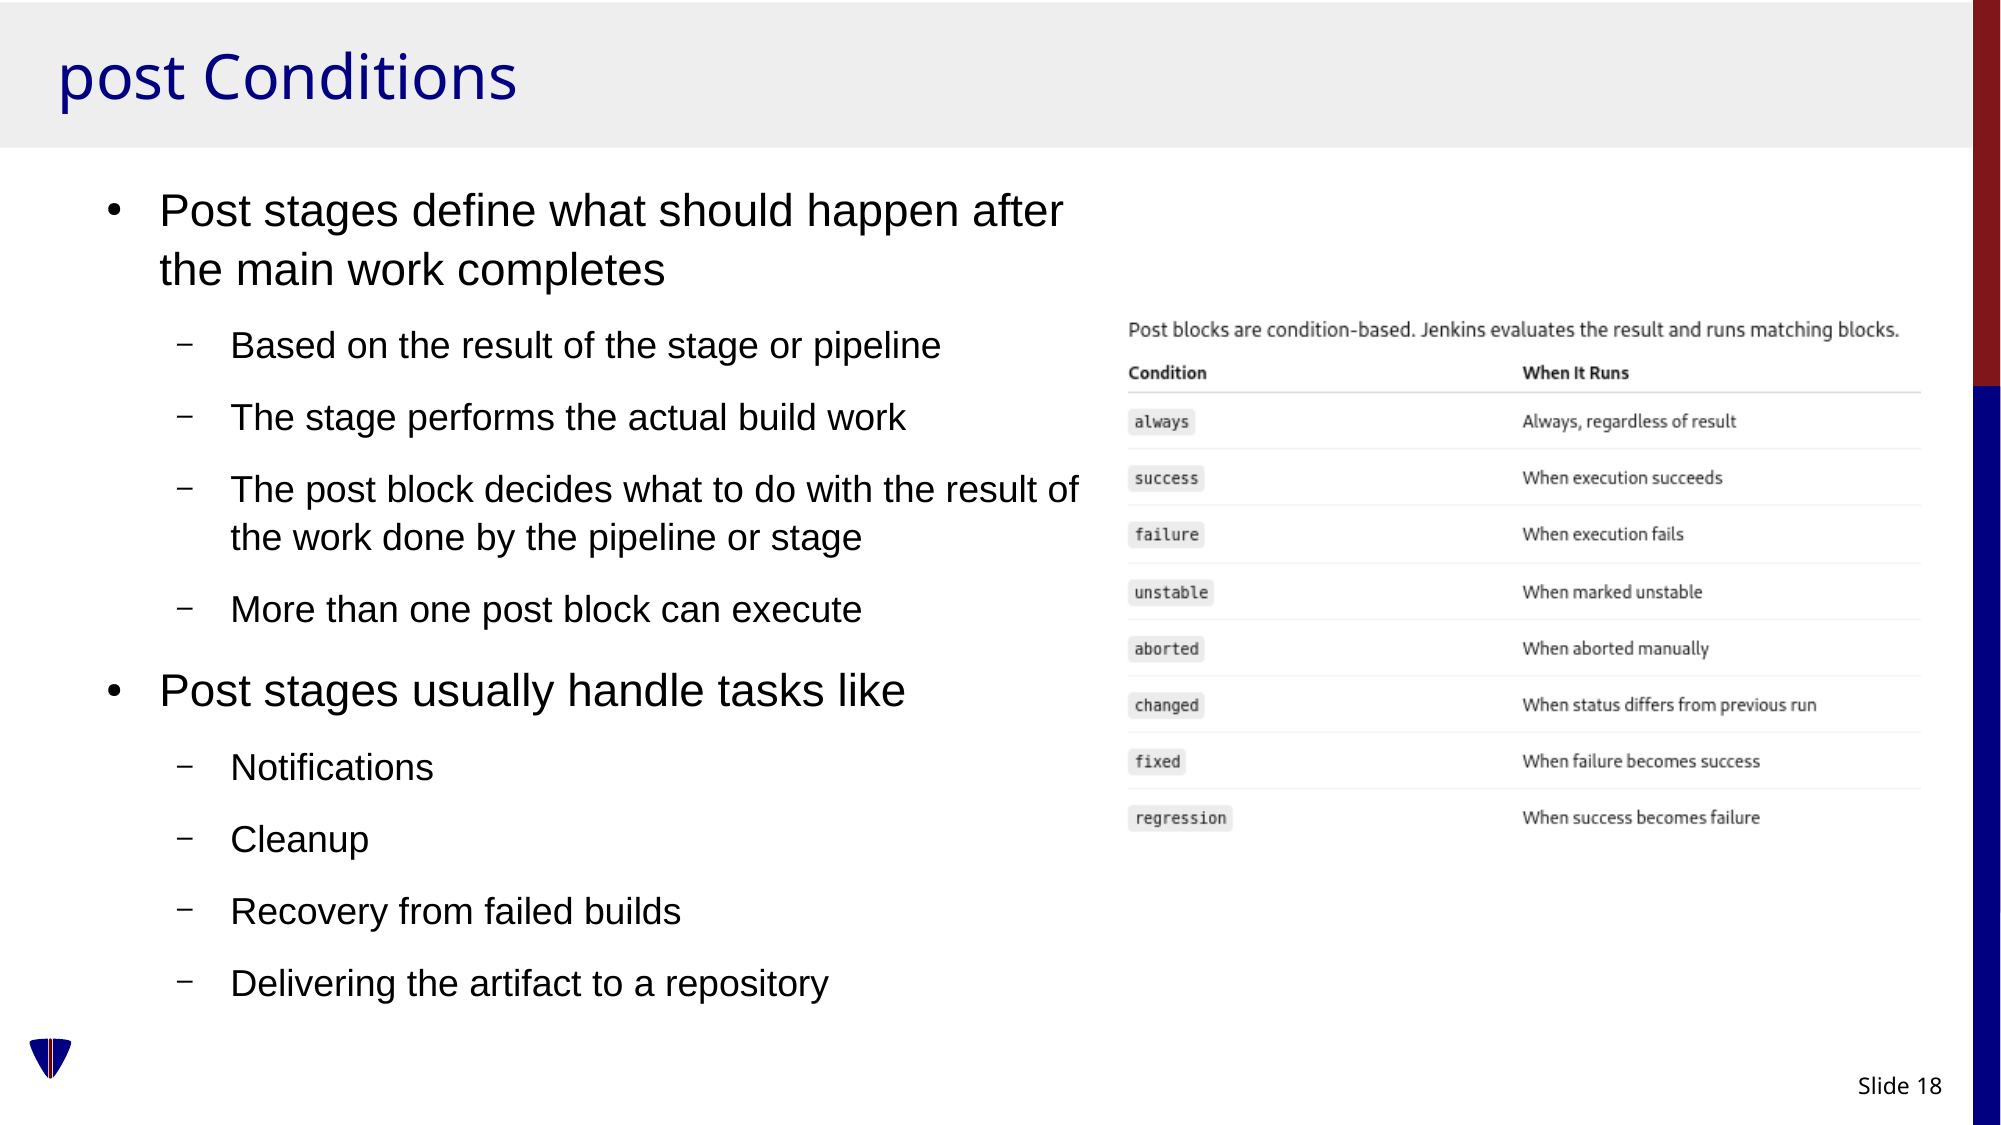

# post Conditions
Post stages define what should happen after the main work completes
Based on the result of the stage or pipeline
The stage performs the actual build work
The post block decides what to do with the result of the work done by the pipeline or stage
More than one post block can execute
Post stages usually handle tasks like
Notifications
Cleanup
Recovery from failed builds
Delivering the artifact to a repository